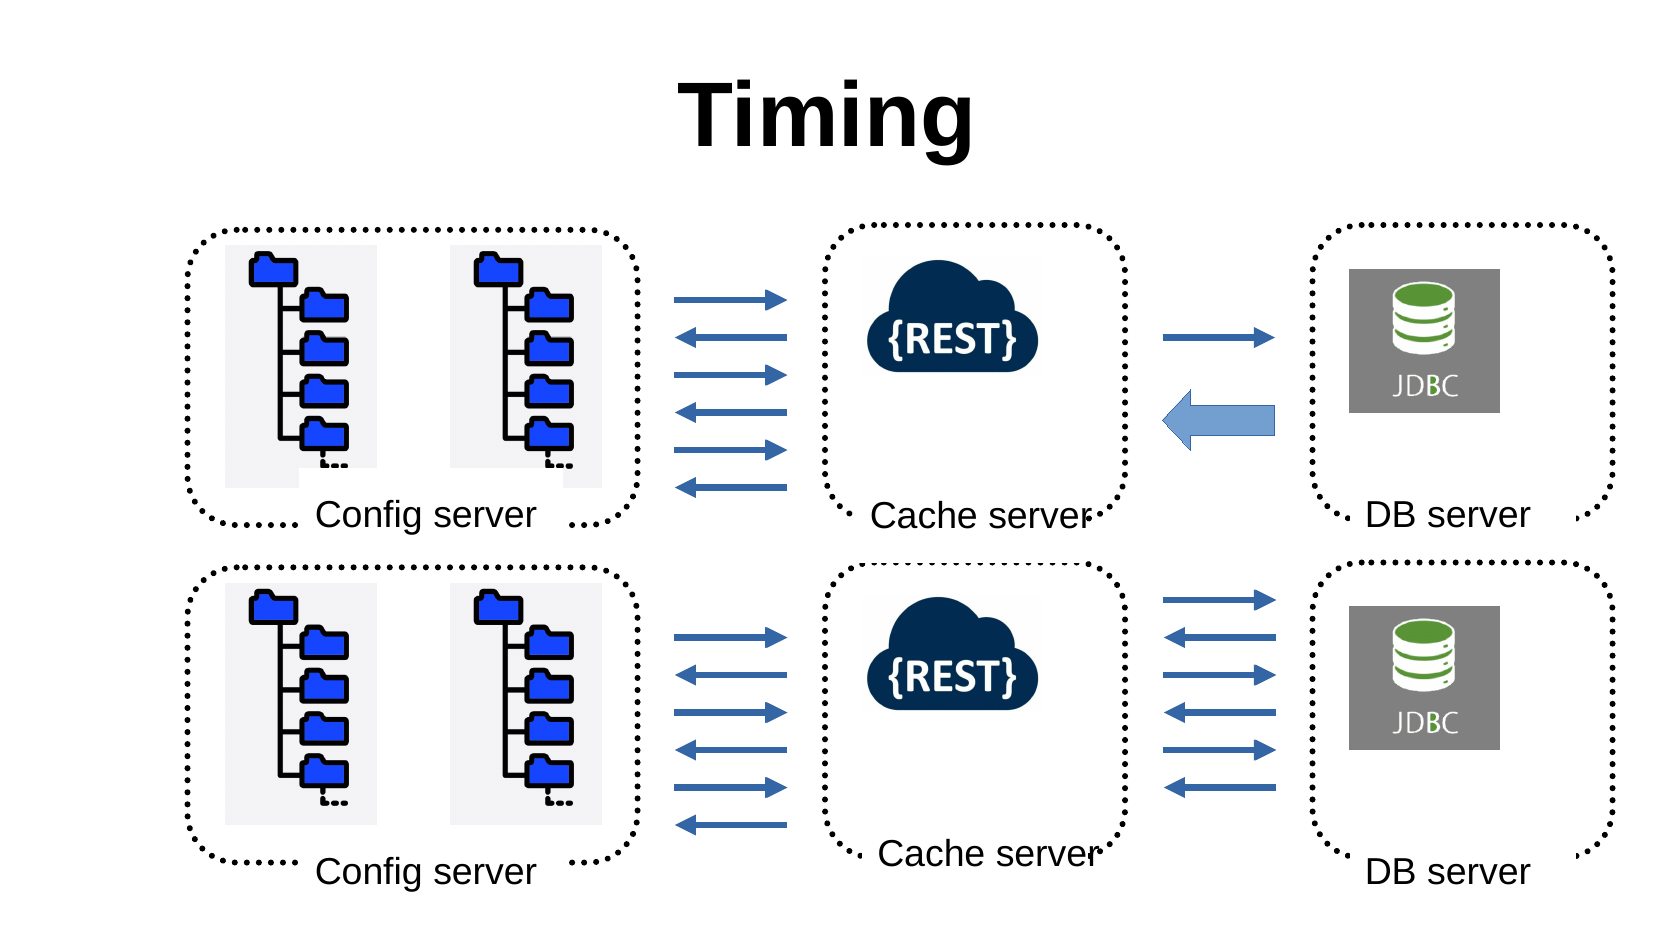

# Timing
Config server
DB server
Cache server
Config server
Cache server
DB server